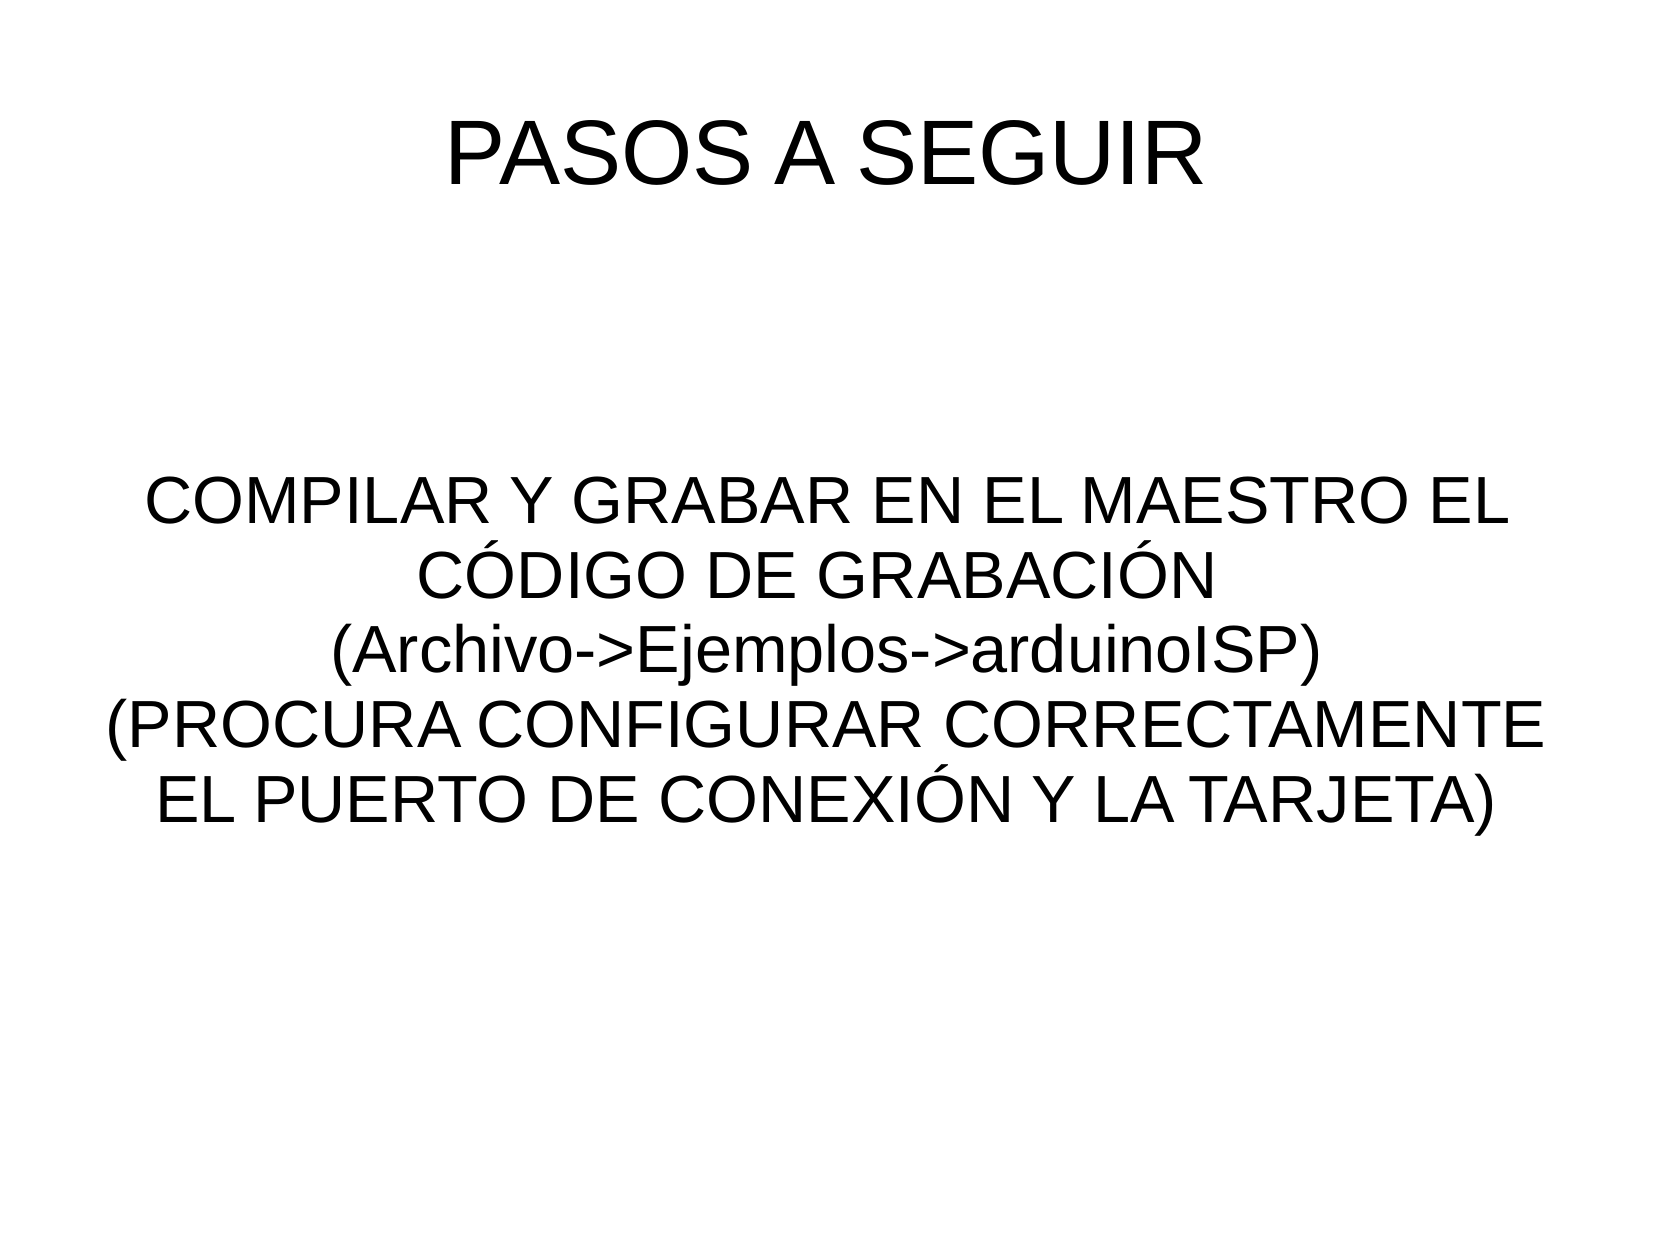

# PASOS A SEGUIR
COMPILAR Y GRABAR EN EL MAESTRO EL CÓDIGO DE GRABACIÓN
(Archivo->Ejemplos->arduinoISP)
(PROCURA CONFIGURAR CORRECTAMENTE EL PUERTO DE CONEXIÓN Y LA TARJETA)